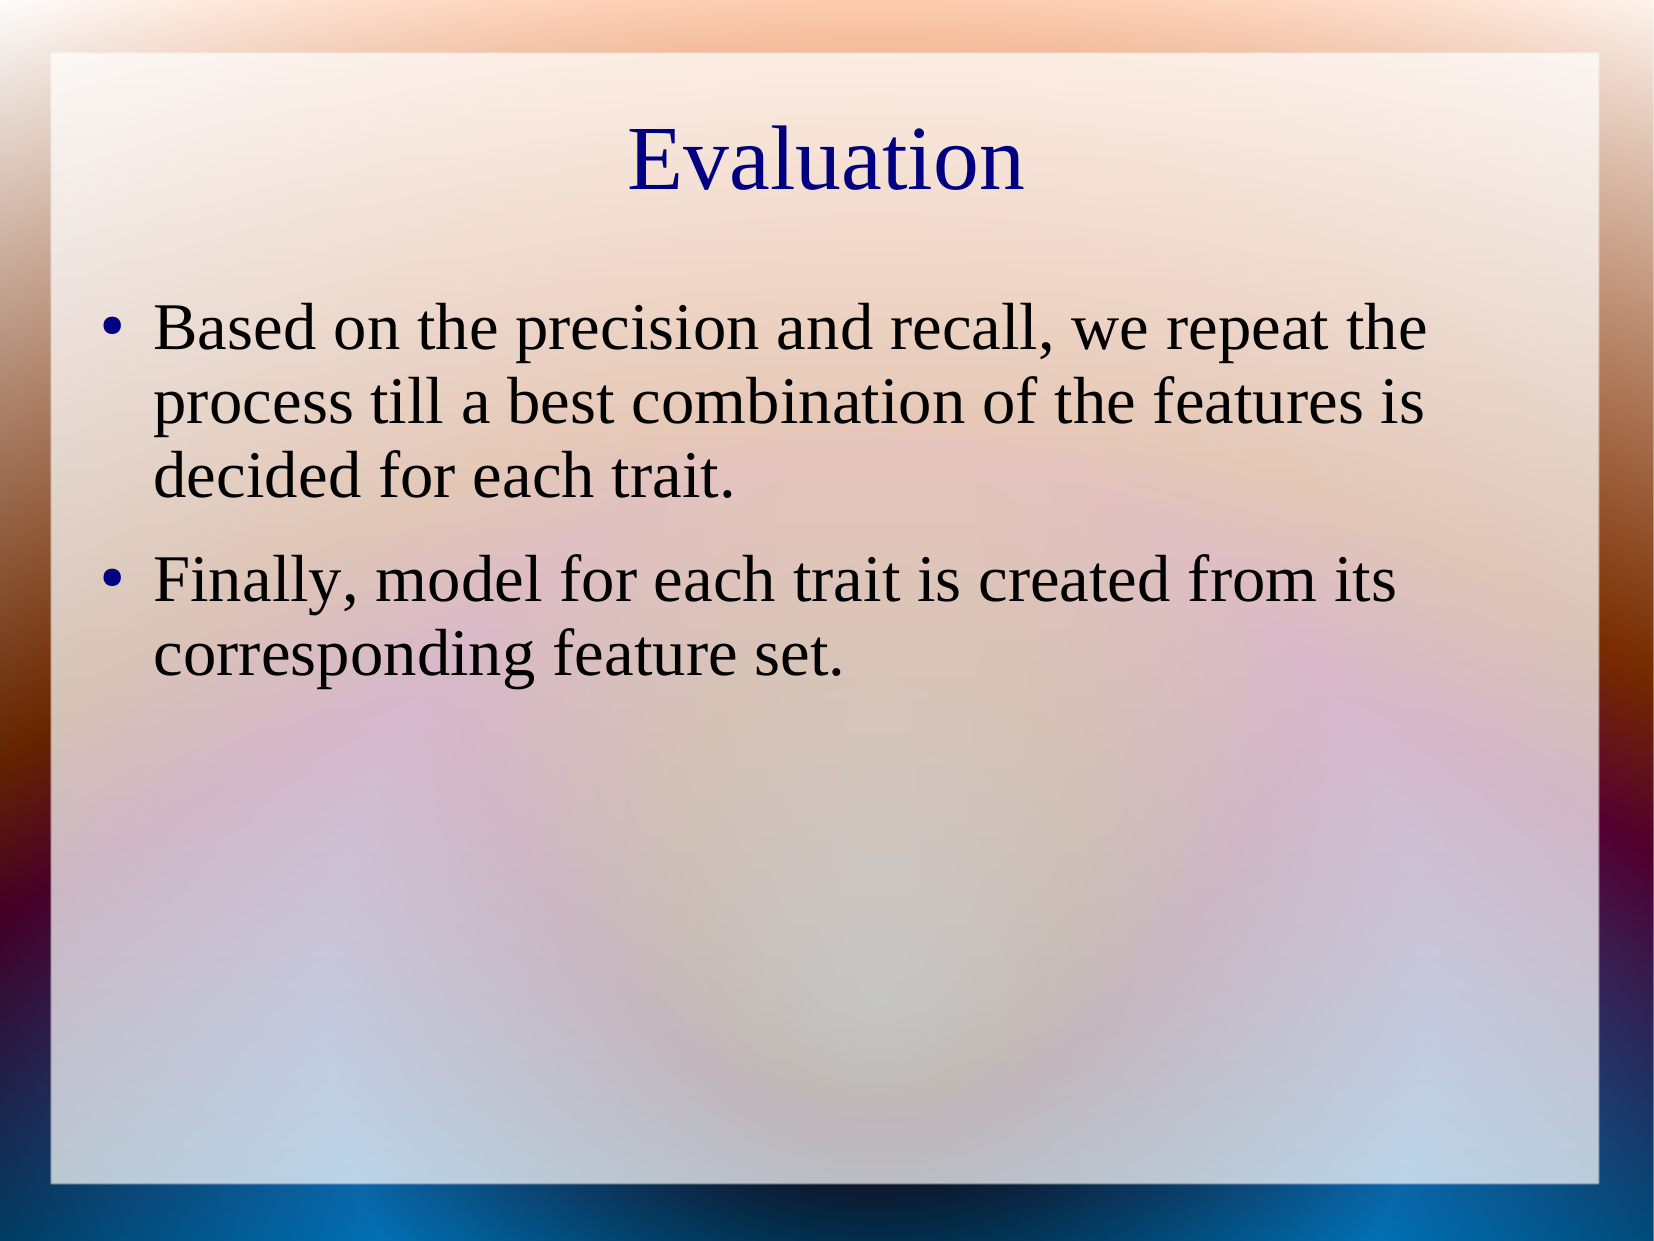

# Evaluation
Based on the precision and recall, we repeat the process till a best combination of the features is decided for each trait.
Finally, model for each trait is created from its corresponding feature set.